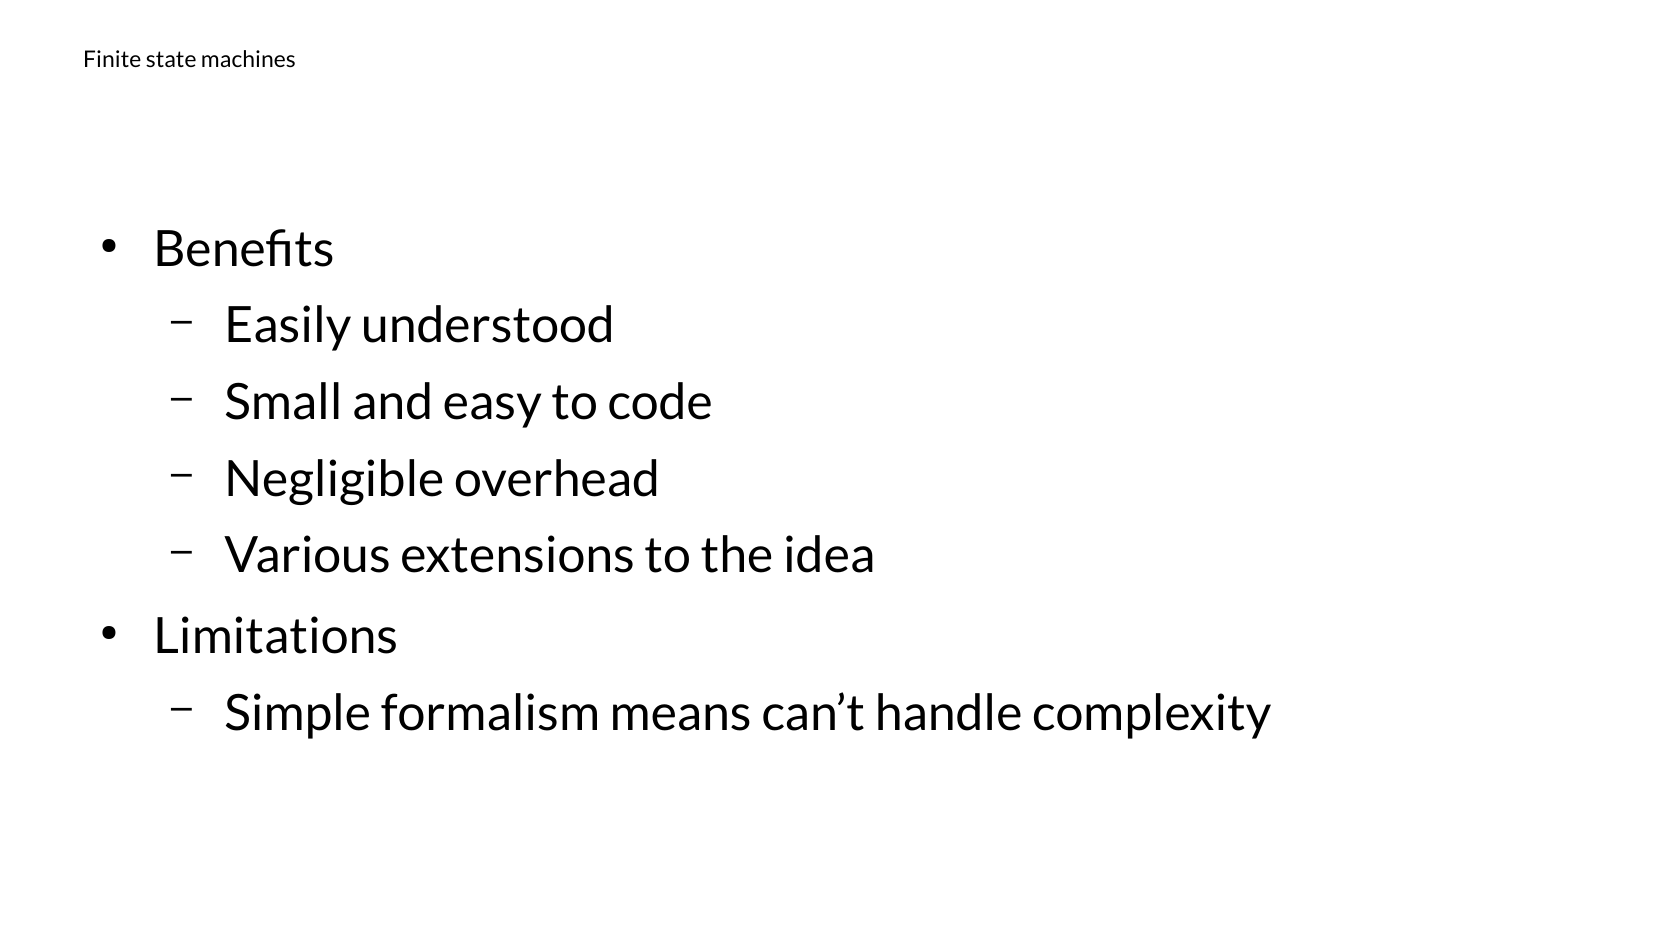

# Finite state machines
Benefits
Easily understood
Small and easy to code
Negligible overhead
Various extensions to the idea
Limitations
Simple formalism means can’t handle complexity